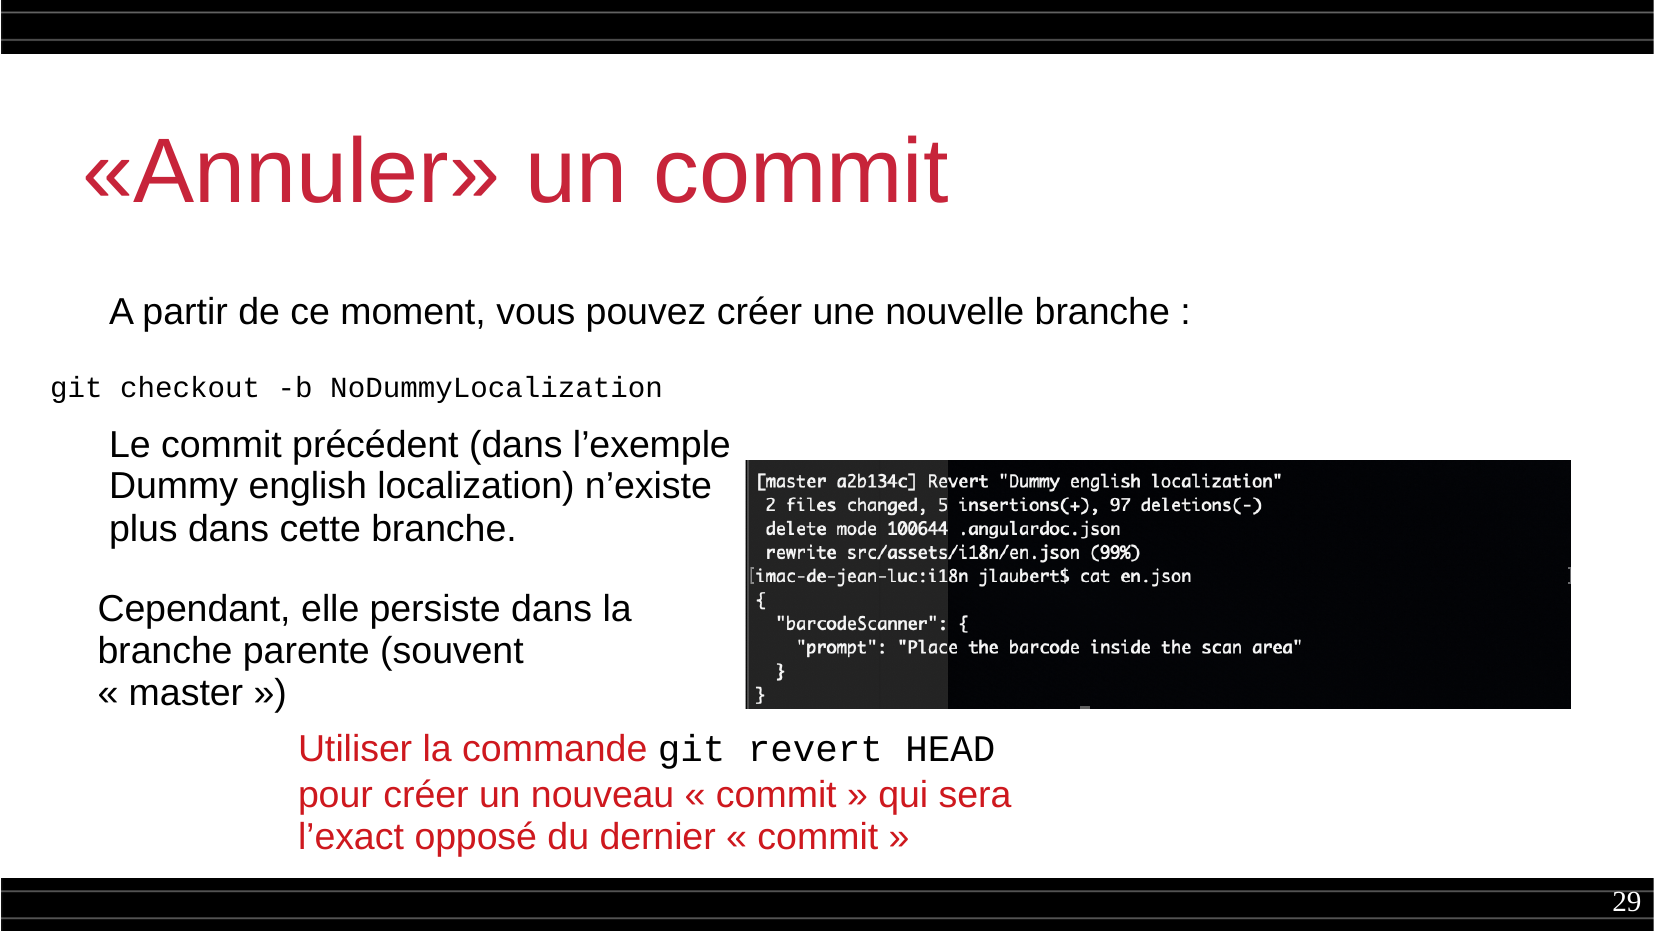

# «Annuler» un commit
A partir de ce moment, vous pouvez créer une nouvelle branche :
git checkout -b NoDummyLocalization
Le commit précédent (dans l’exemple Dummy english localization) n’existe plus dans cette branche.
Cependant, elle persiste dans la branche parente (souvent « master »)
Utiliser la commande git revert HEAD pour créer un nouveau « commit » qui sera l’exact opposé du dernier « commit »